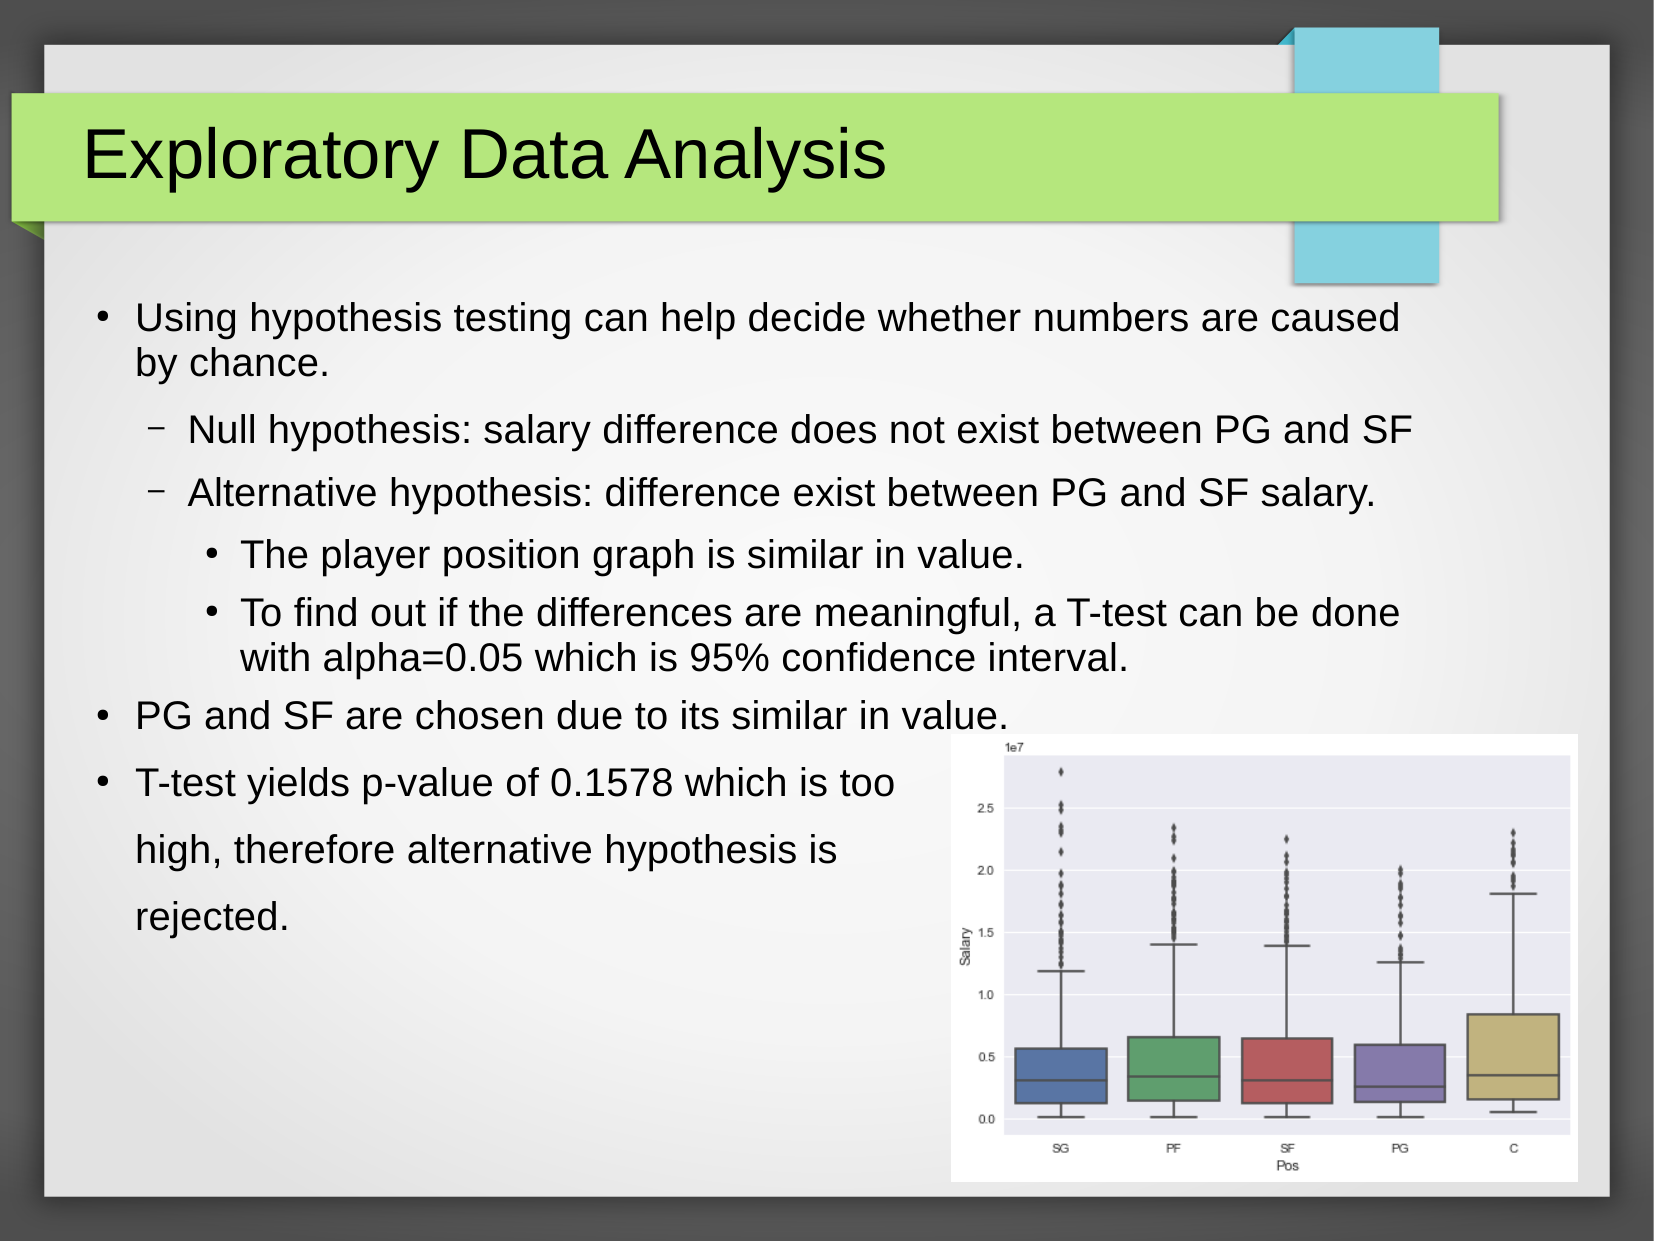

# Exploratory Data Analysis
Using hypothesis testing can help decide whether numbers are caused by chance.
Null hypothesis: salary difference does not exist between PG and SF
Alternative hypothesis: difference exist between PG and SF salary.
The player position graph is similar in value.
To find out if the differences are meaningful, a T-test can be done with alpha=0.05 which is 95% confidence interval.
PG and SF are chosen due to its similar in value.
T-test yields p-value of 0.1578 which is too
high, therefore alternative hypothesis is
rejected.